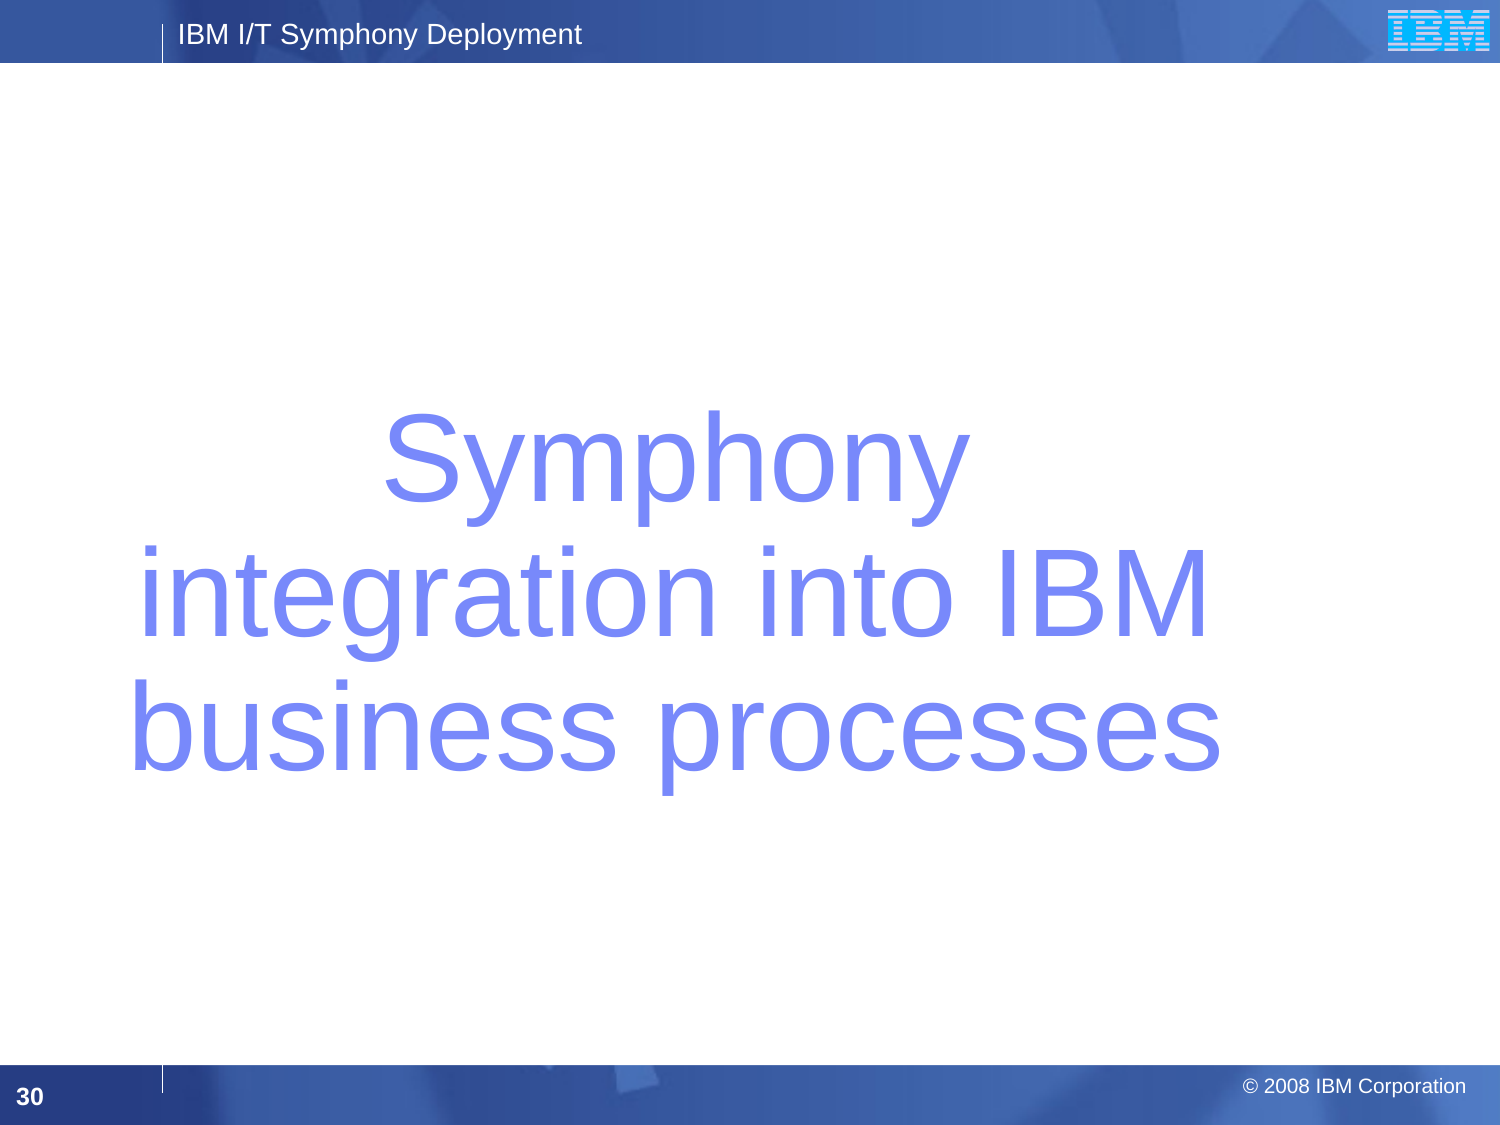

# Symphony integration into IBM business processes